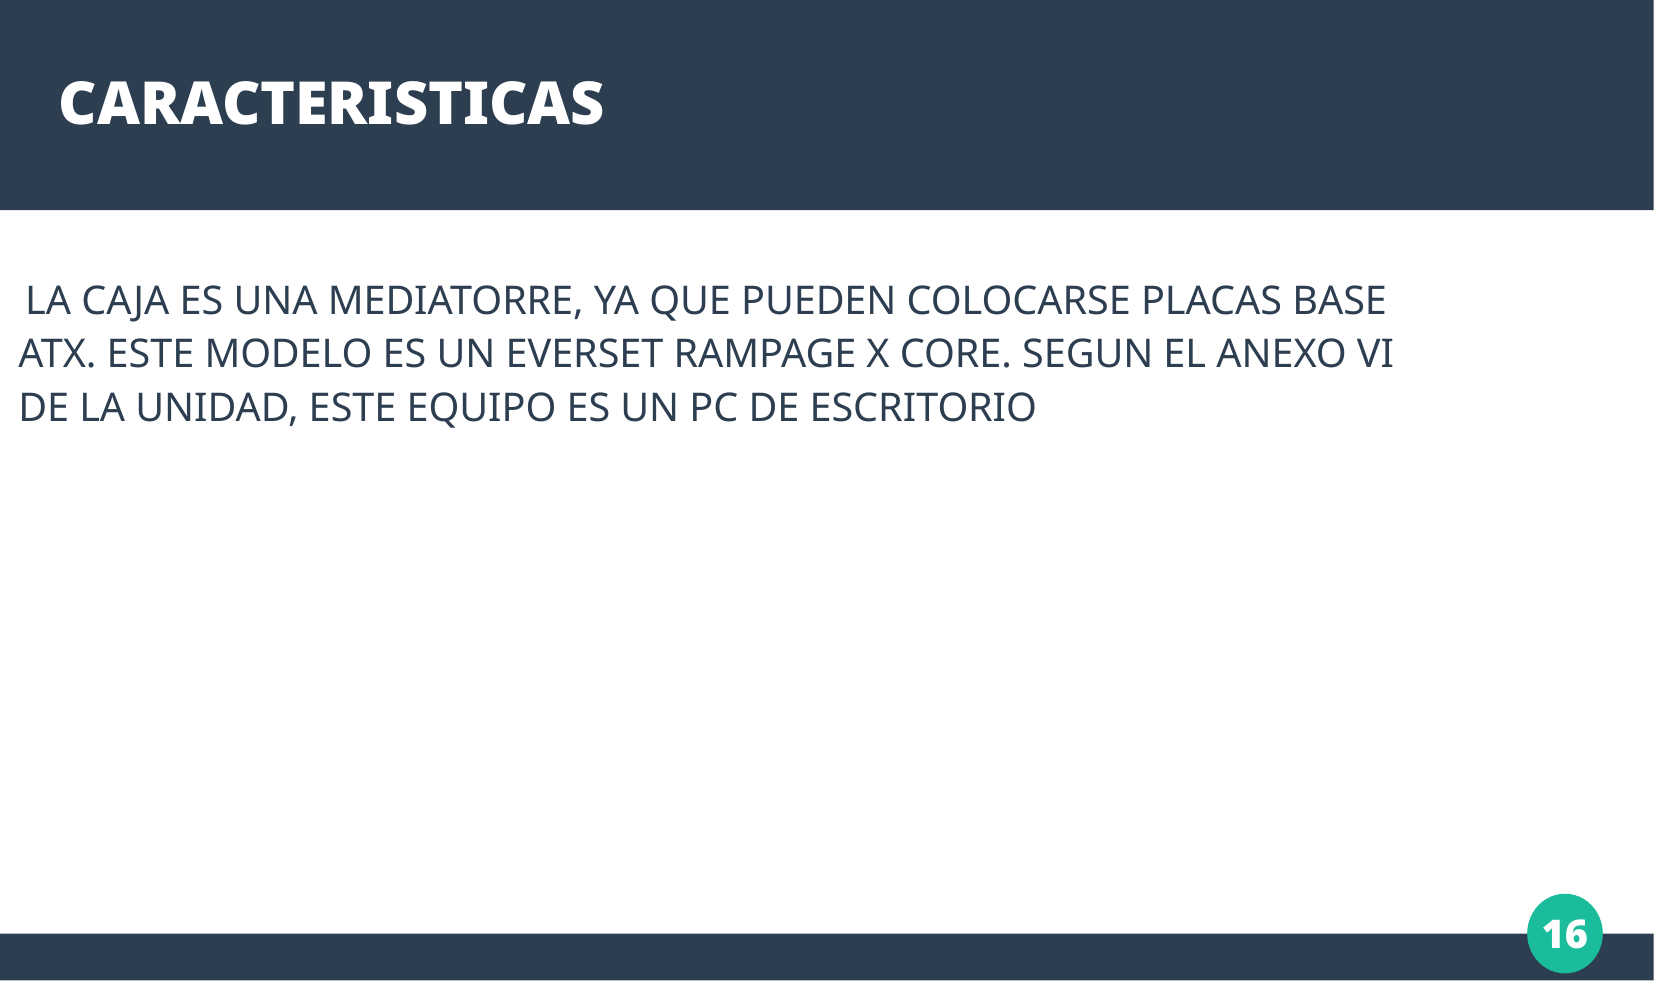

# CARACTERISTICAS
LA CAJA ES UNA MEDIATORRE, YA QUE PUEDEN COLOCARSE PLACAS BASE
ATX. ESTE MODELO ES UN EVERSET RAMPAGE X CORE. SEGUN EL ANEXO VI
DE LA UNIDAD, ESTE EQUIPO ES UN PC DE ESCRITORIO